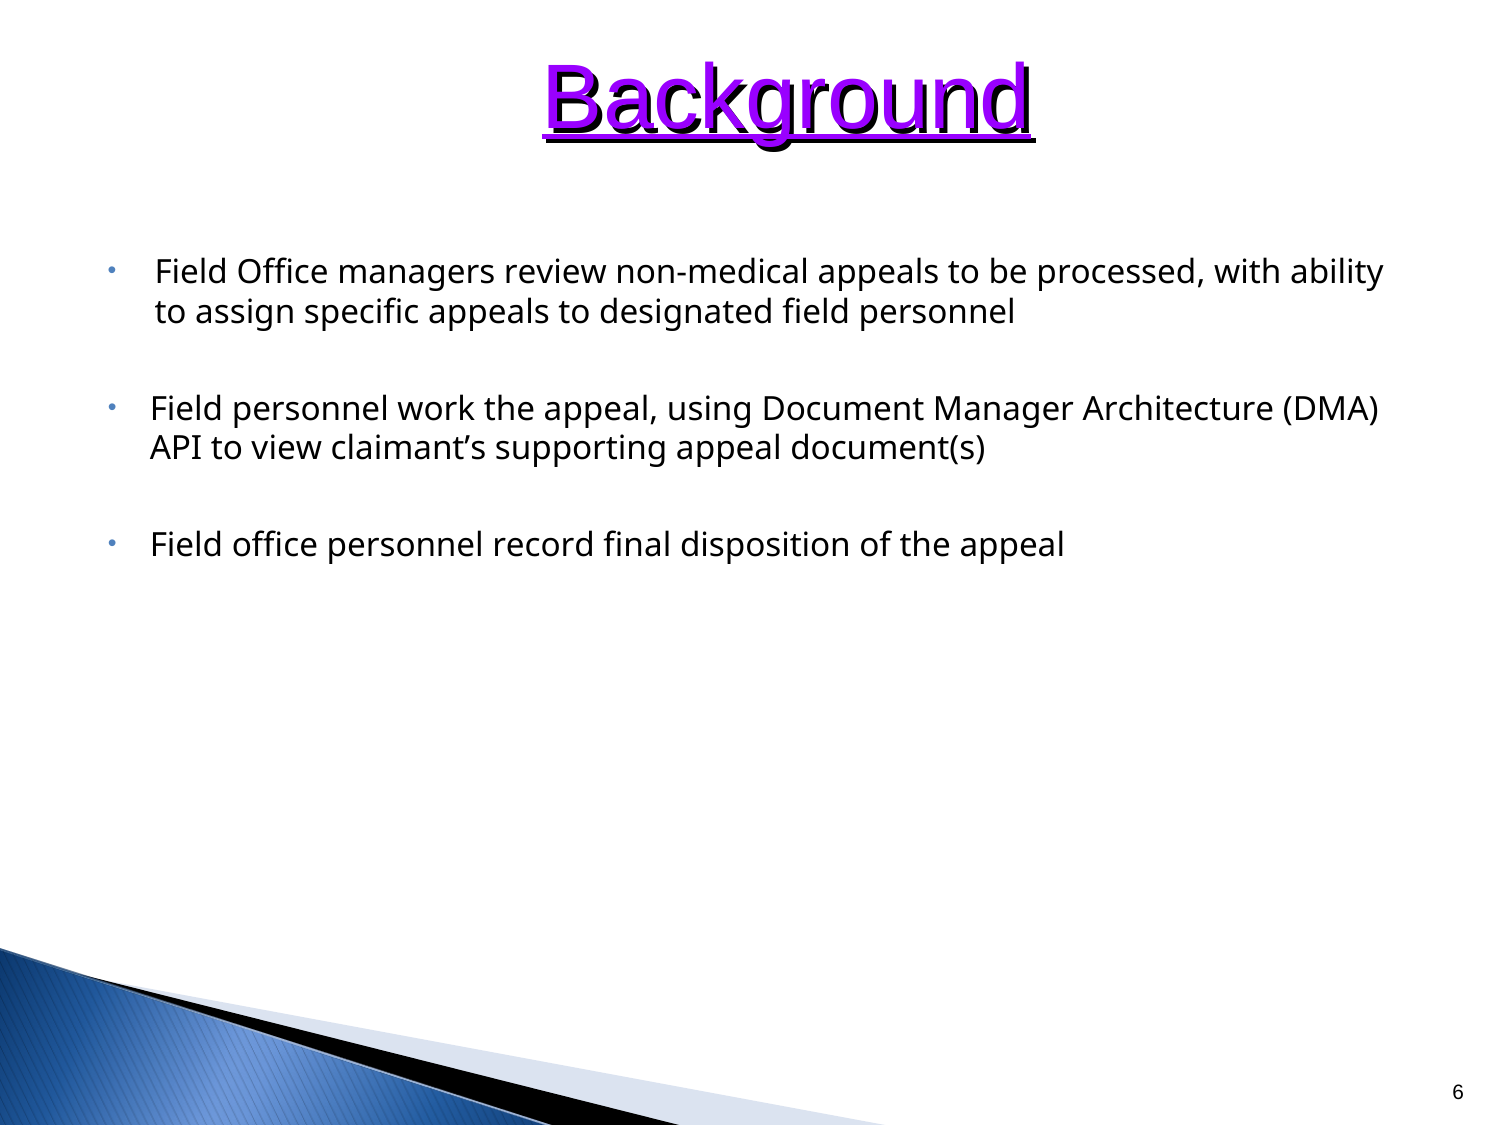

Background
# Field Office managers review non-medical appeals to be processed, with ability to assign specific appeals to designated field personnel
Field personnel work the appeal, using Document Manager Architecture (DMA) API to view claimant’s supporting appeal document(s)
Field office personnel record final disposition of the appeal